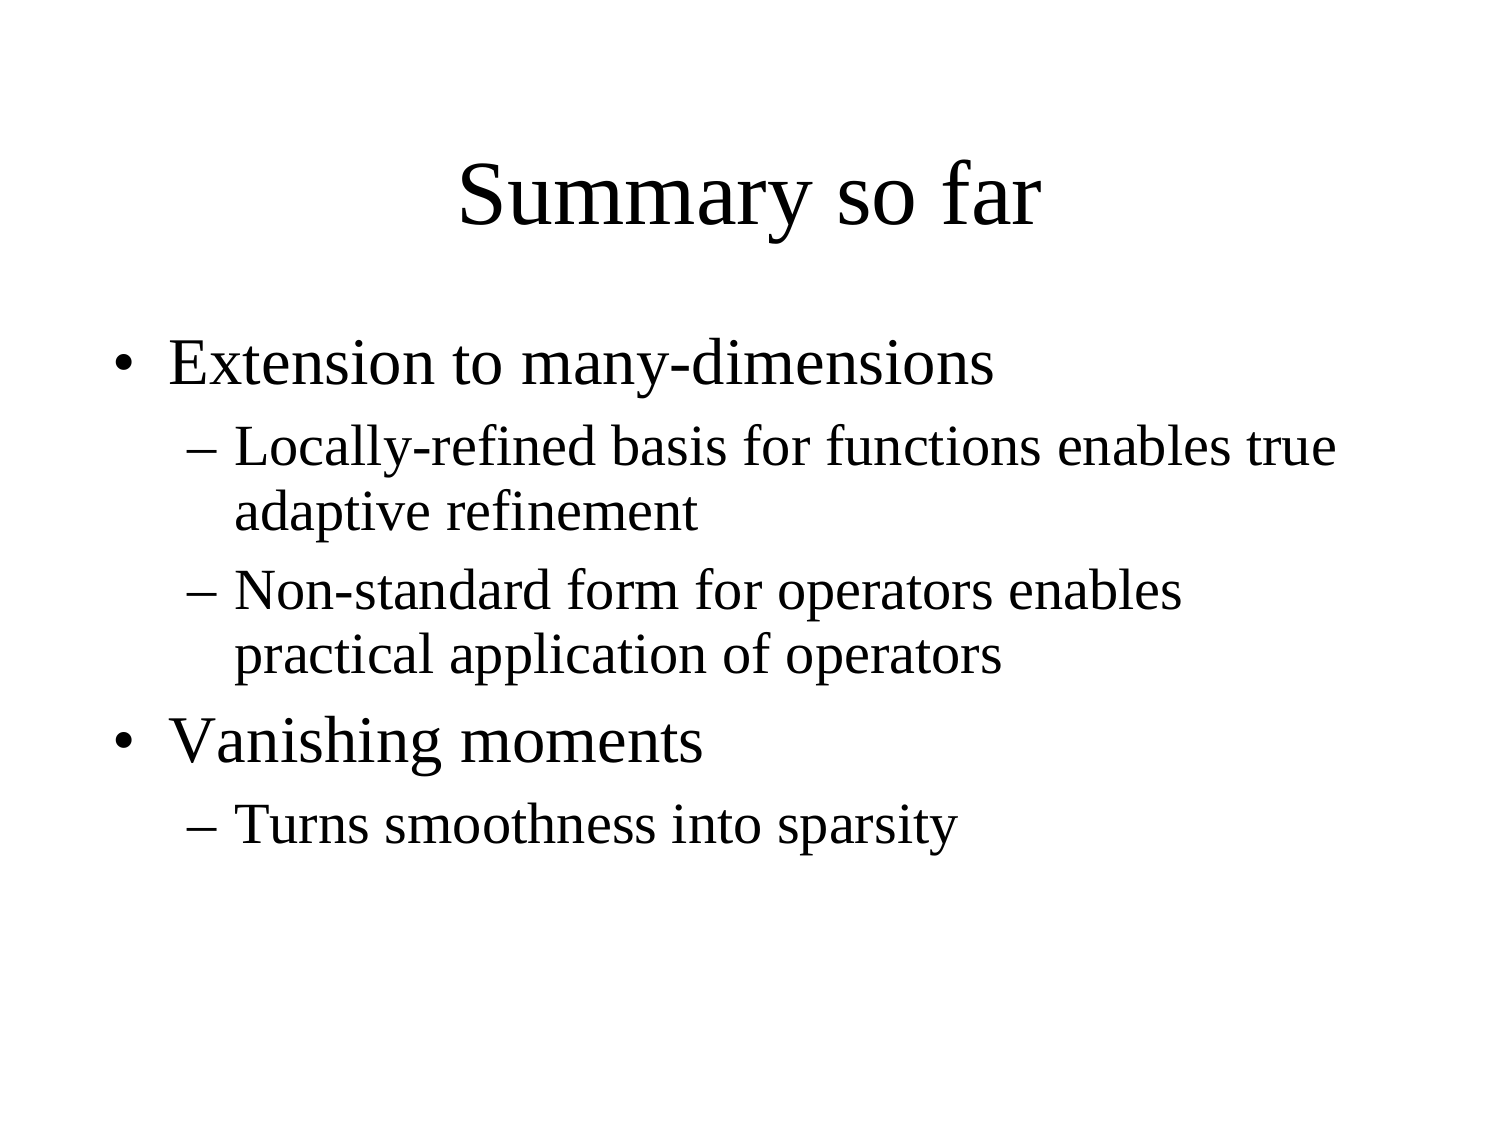

# Summary so far
Extension to many-dimensions
Locally-refined basis for functions enables true adaptive refinement
Non-standard form for operators enables practical application of operators
Vanishing moments
Turns smoothness into sparsity